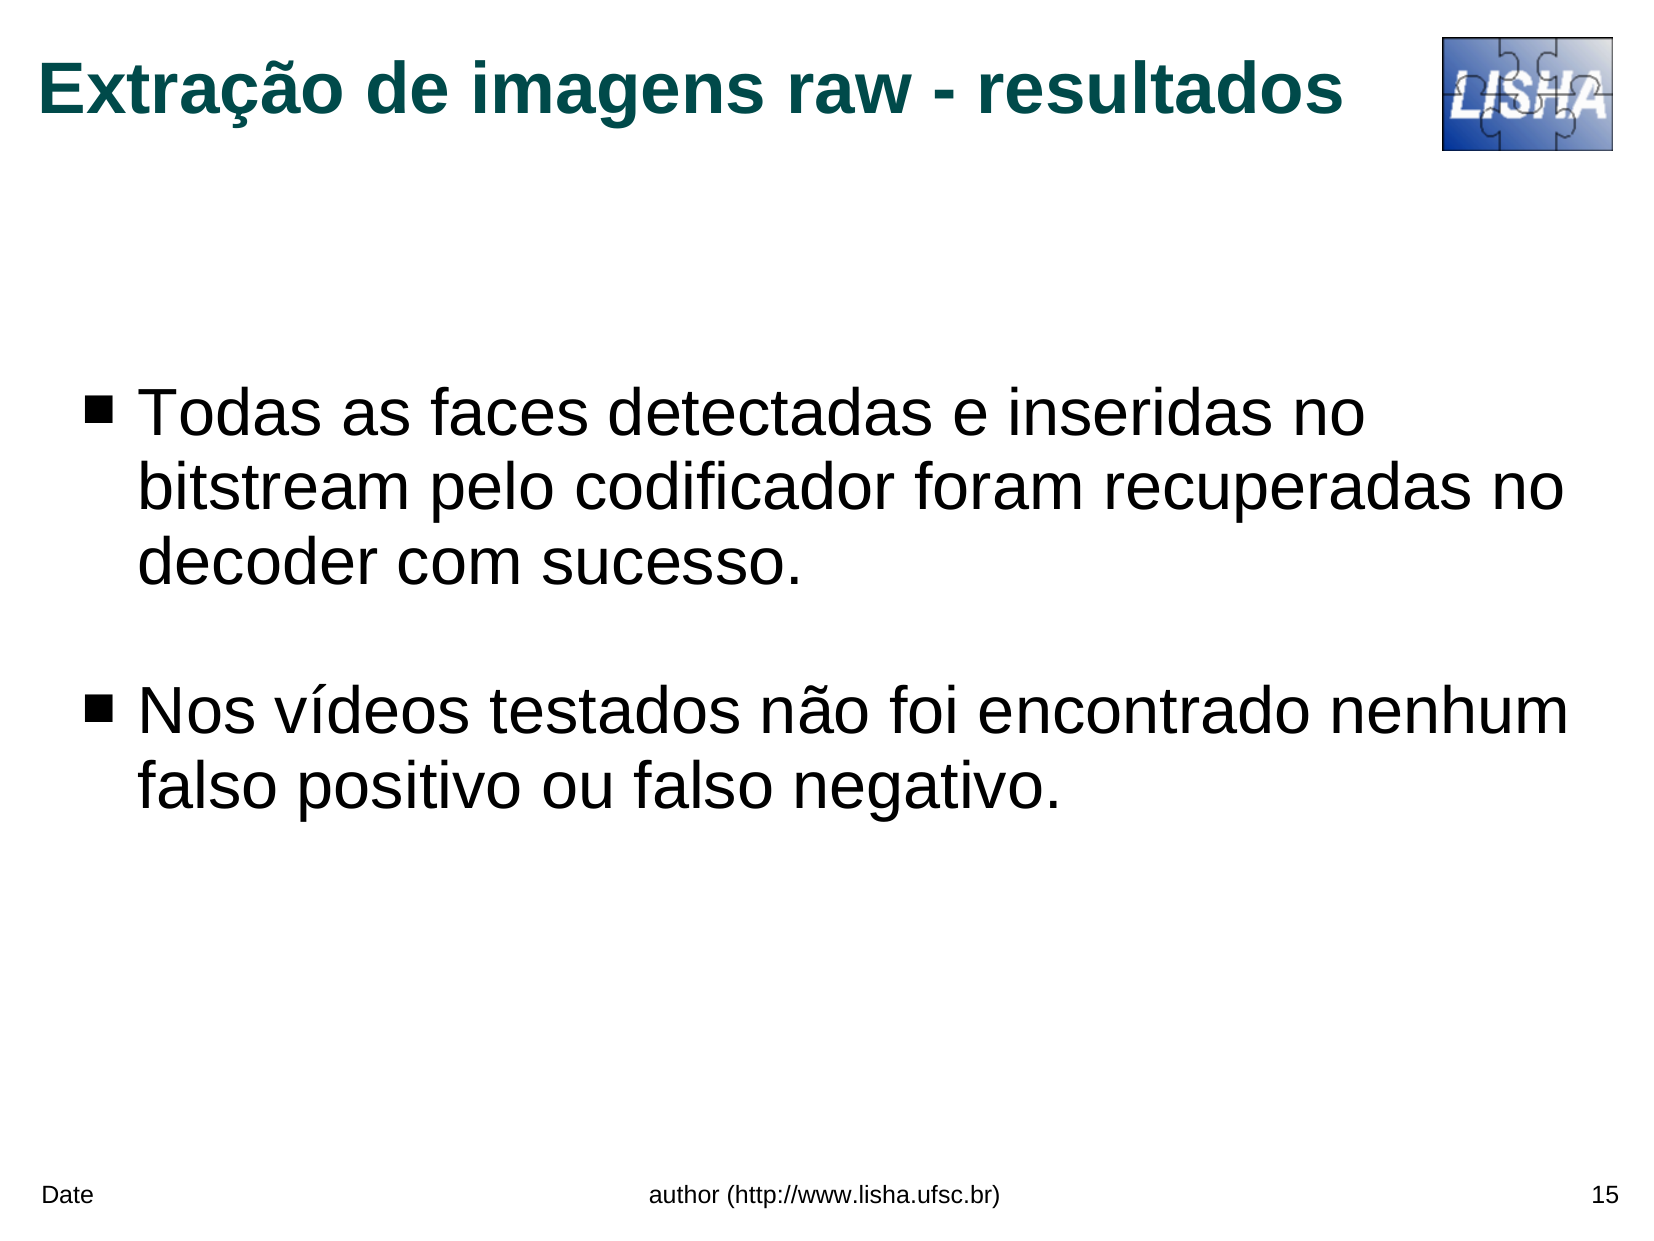

# Extração de imagens raw - resultados
Todas as faces detectadas e inseridas no bitstream pelo codificador foram recuperadas no decoder com sucesso.
Nos vídeos testados não foi encontrado nenhum falso positivo ou falso negativo.